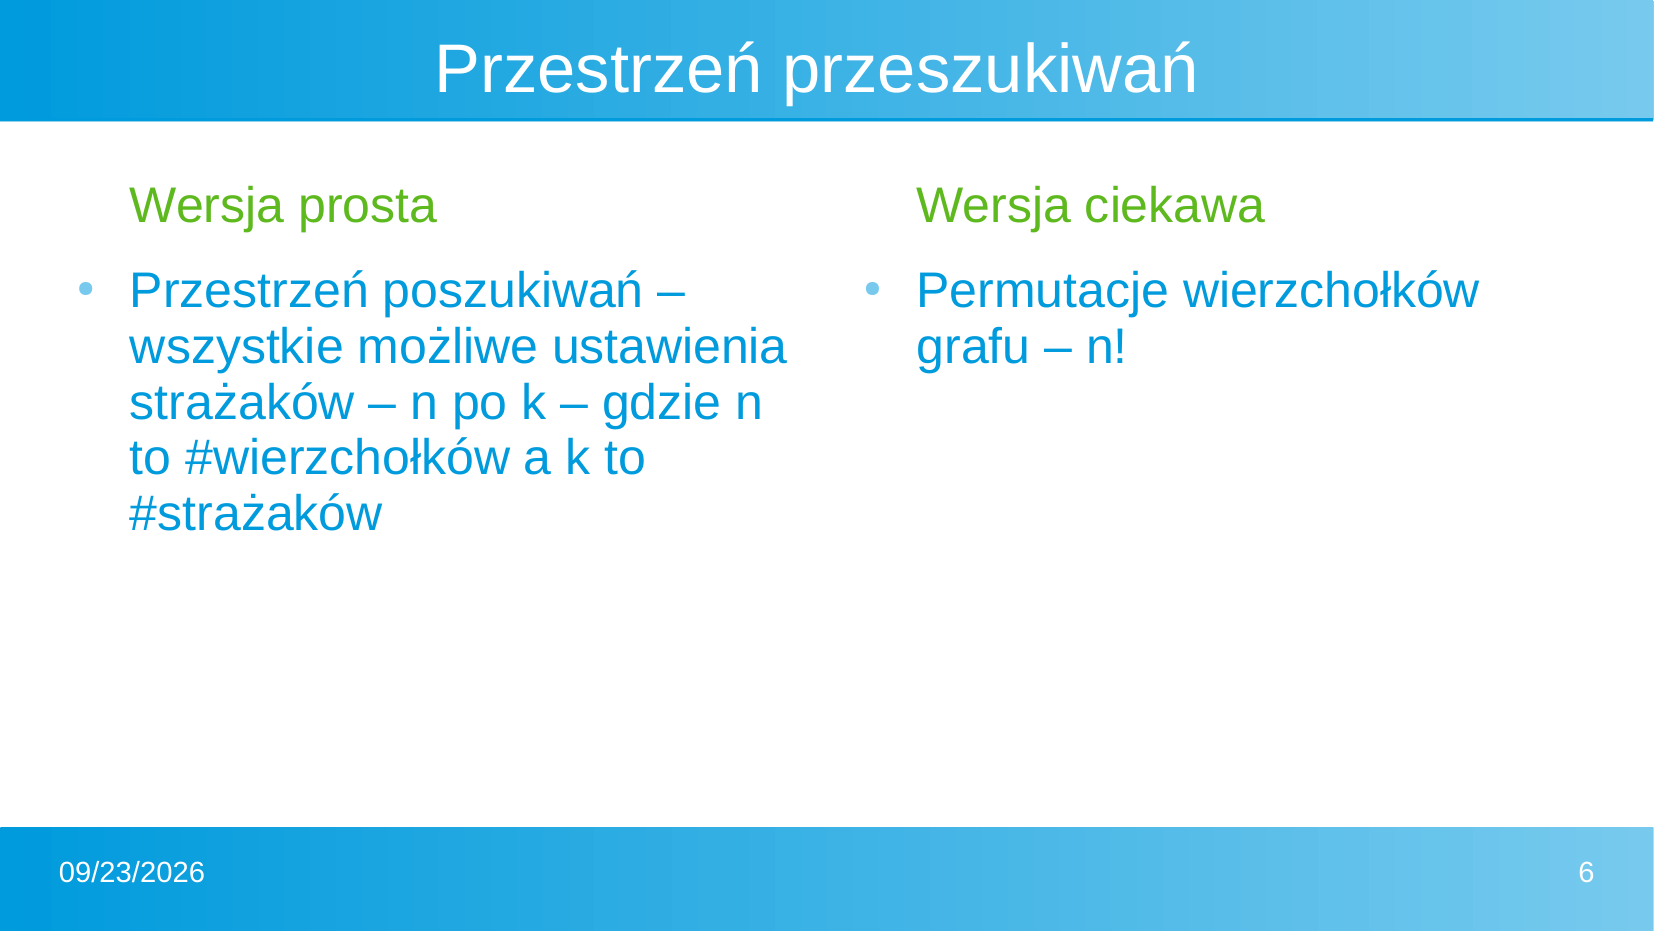

# Przestrzeń przeszukiwań
Wersja prosta
Wersja ciekawa
Przestrzeń poszukiwań – wszystkie możliwe ustawienia strażaków – n po k – gdzie n to #wierzchołków a k to #strażaków
Permutacje wierzchołków grafu – n!
6